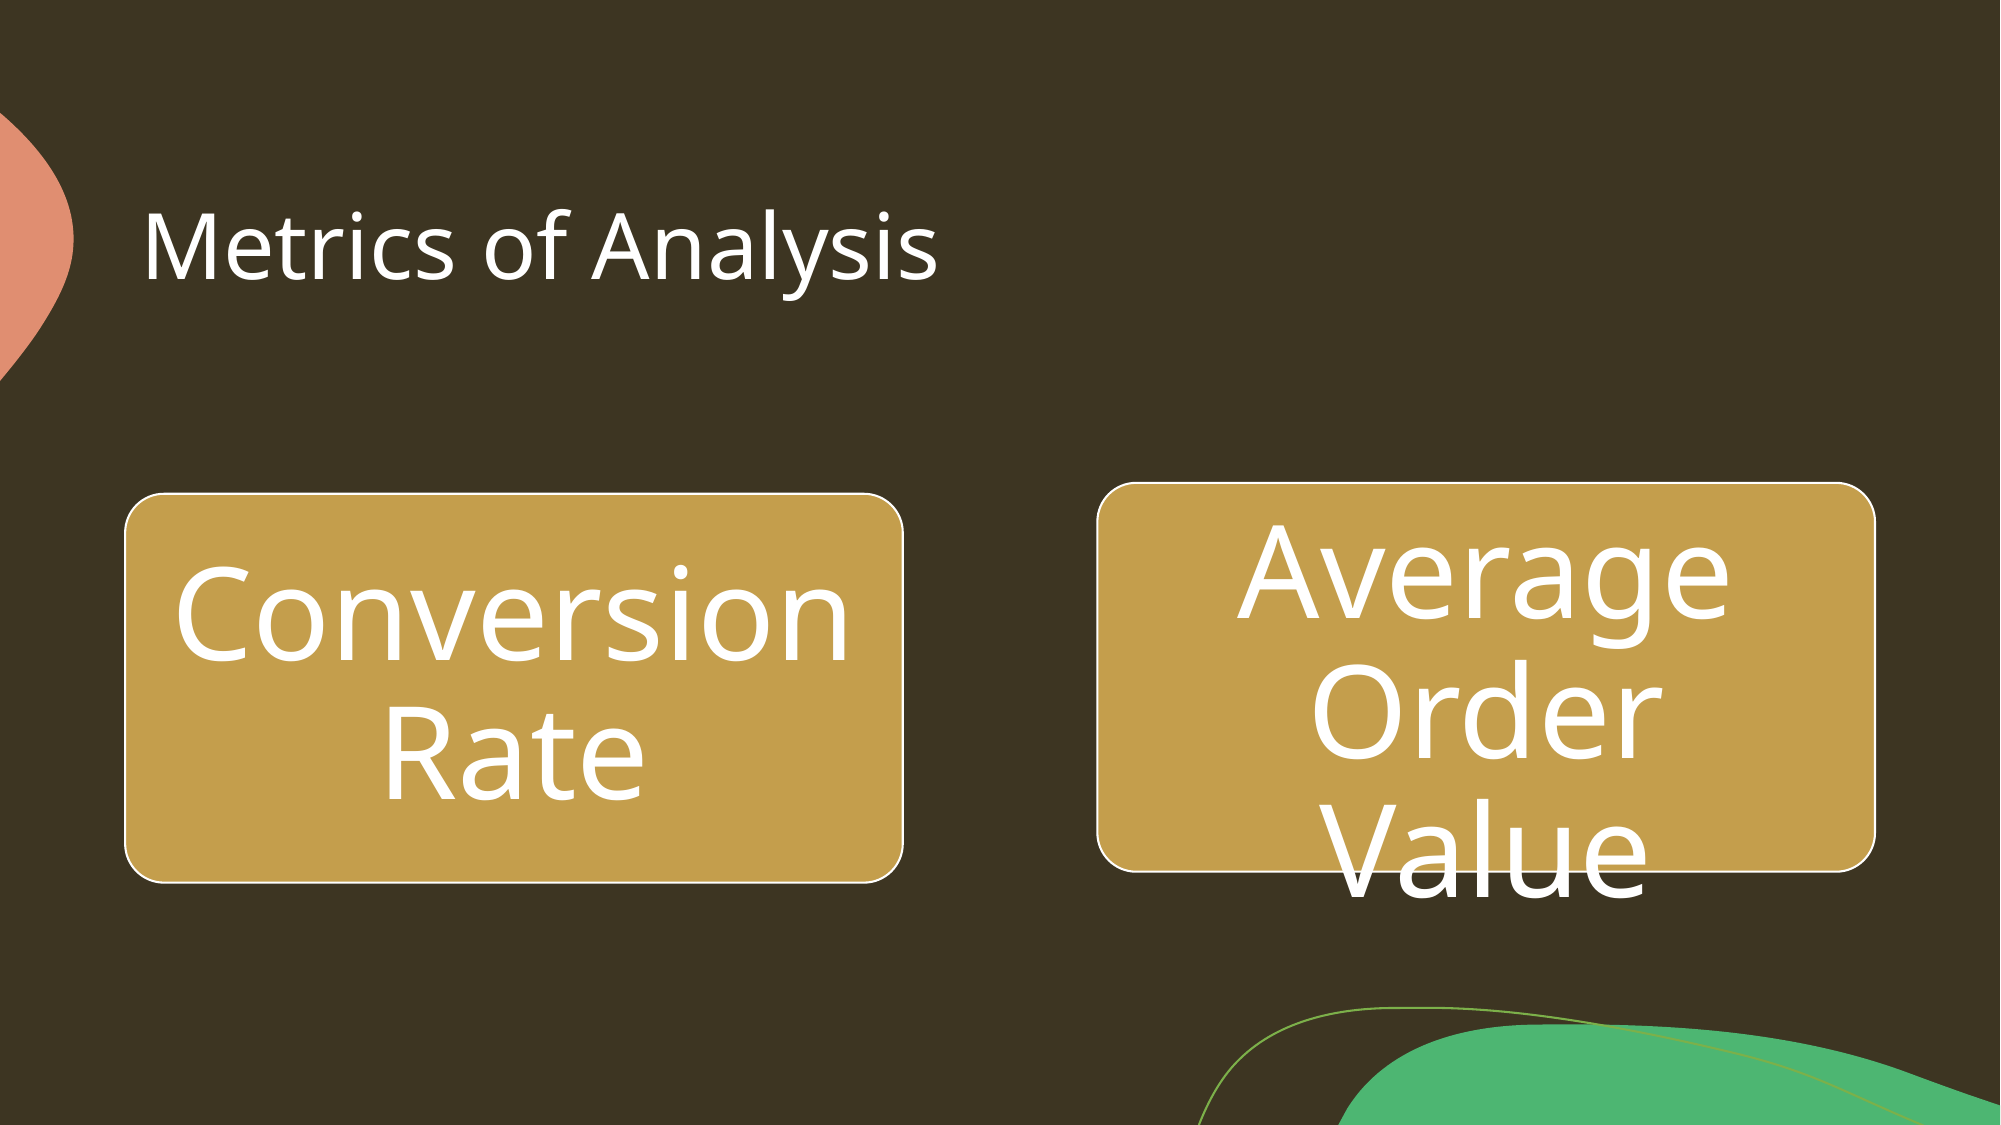

# Metrics of Analysis
Average Order Value
Conversion Rate